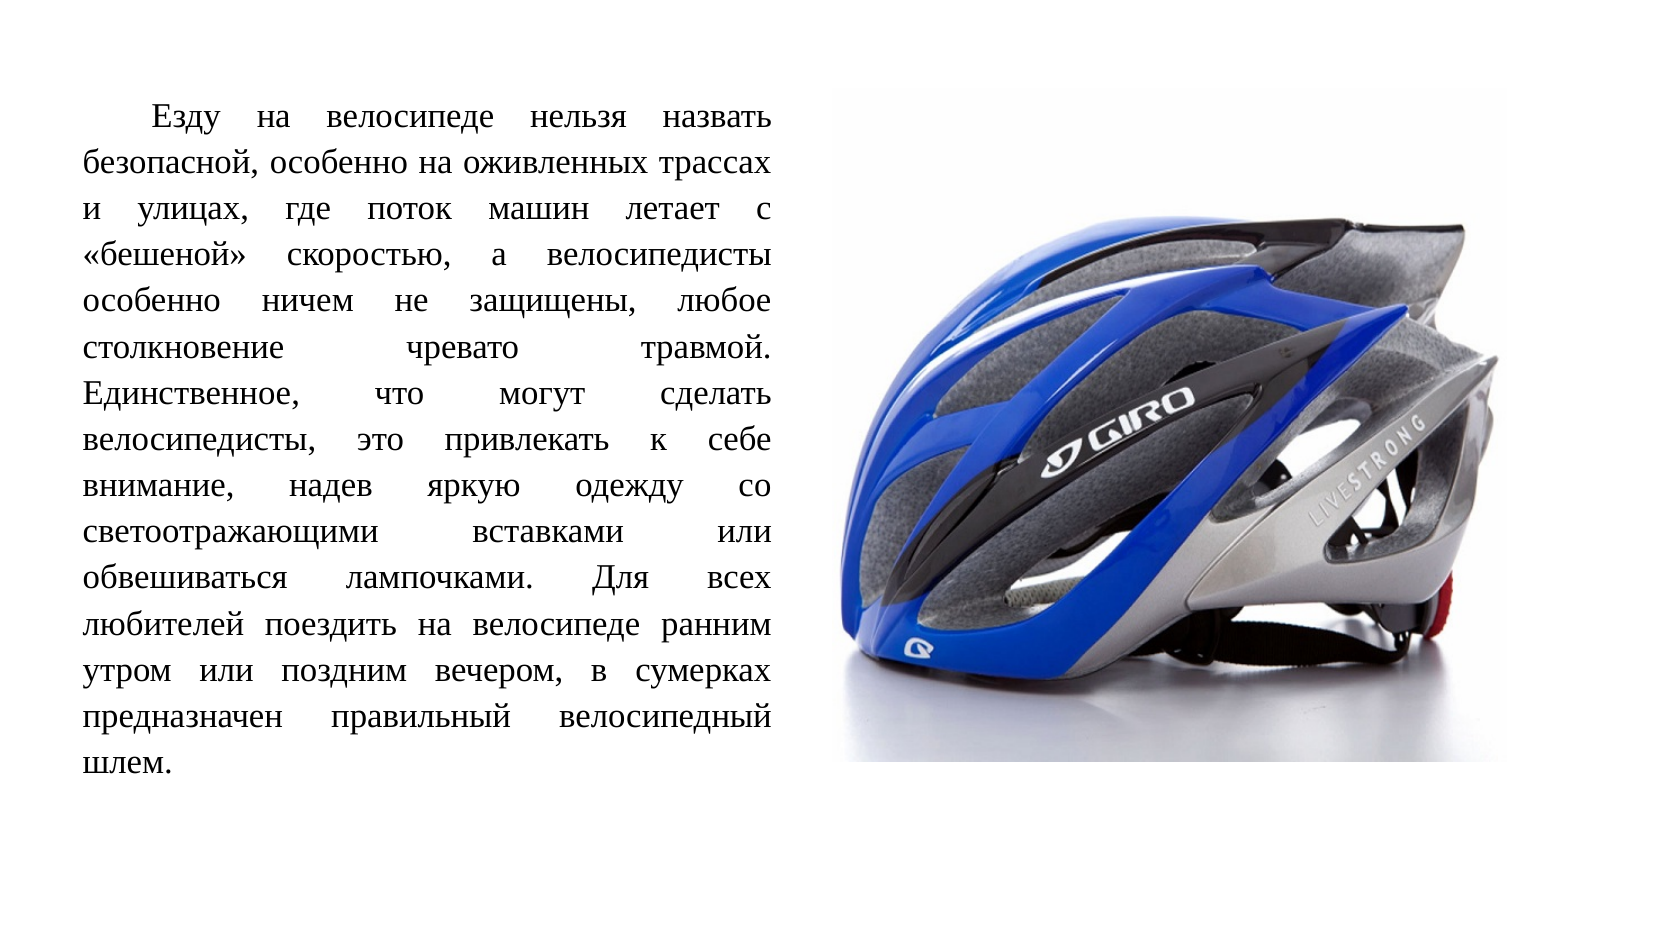

# Езду на велосипеде нельзя назвать безопасной, особенно на оживленных трассах и улицах, где поток машин летает с «бешеной» скоростью, а велосипедисты особенно ничем не защищены, любое столкновение чревато травмой. Единственное, что могут сделать велосипедисты, это привлекать к себе внимание, надев яркую одежду со светоотражающими вставками или обвешиваться лампочками. Для всех любителей поездить на велосипеде ранним утром или поздним вечером, в сумерках предназначен правильный велосипедный шлем.